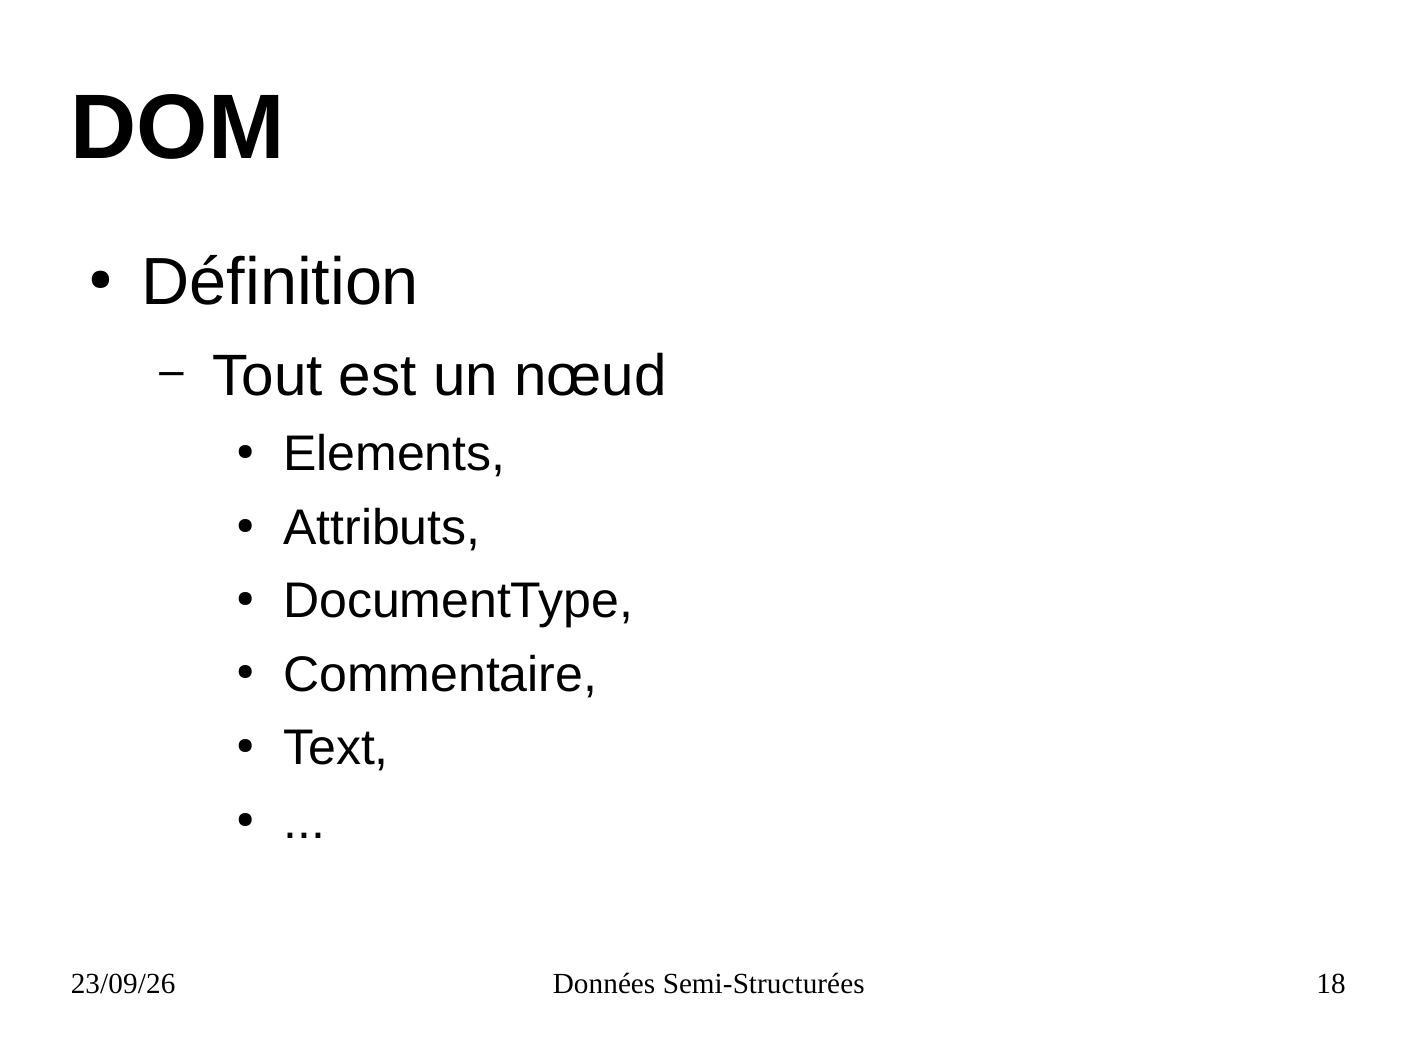

# DOM
Définition
Tout est un nœud
Elements,
Attributs,
DocumentType,
Commentaire,
Text,
...
Données Semi-Structurées
18